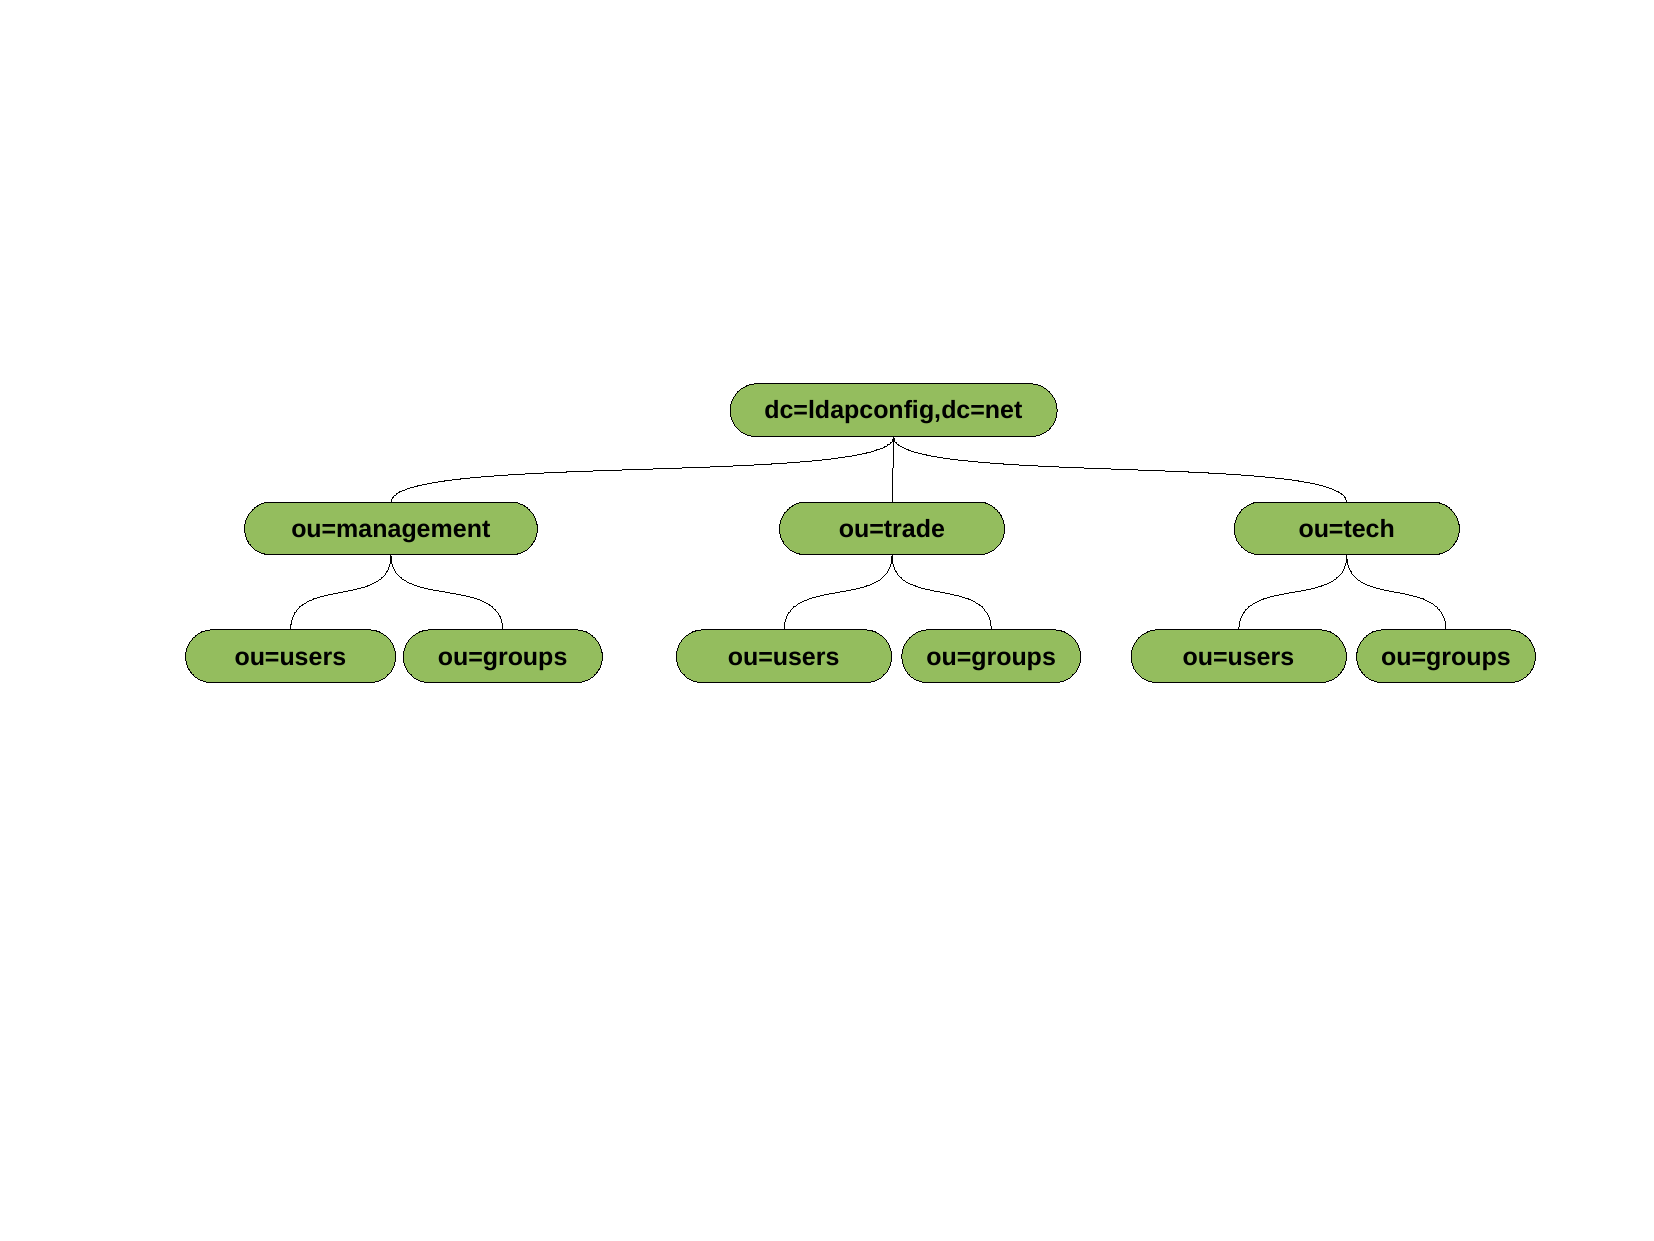

dc=ldapconfig,dc=net
ou=management
ou=trade
ou=tech
ou=users
ou=groups
ou=users
ou=groups
ou=users
ou=groups